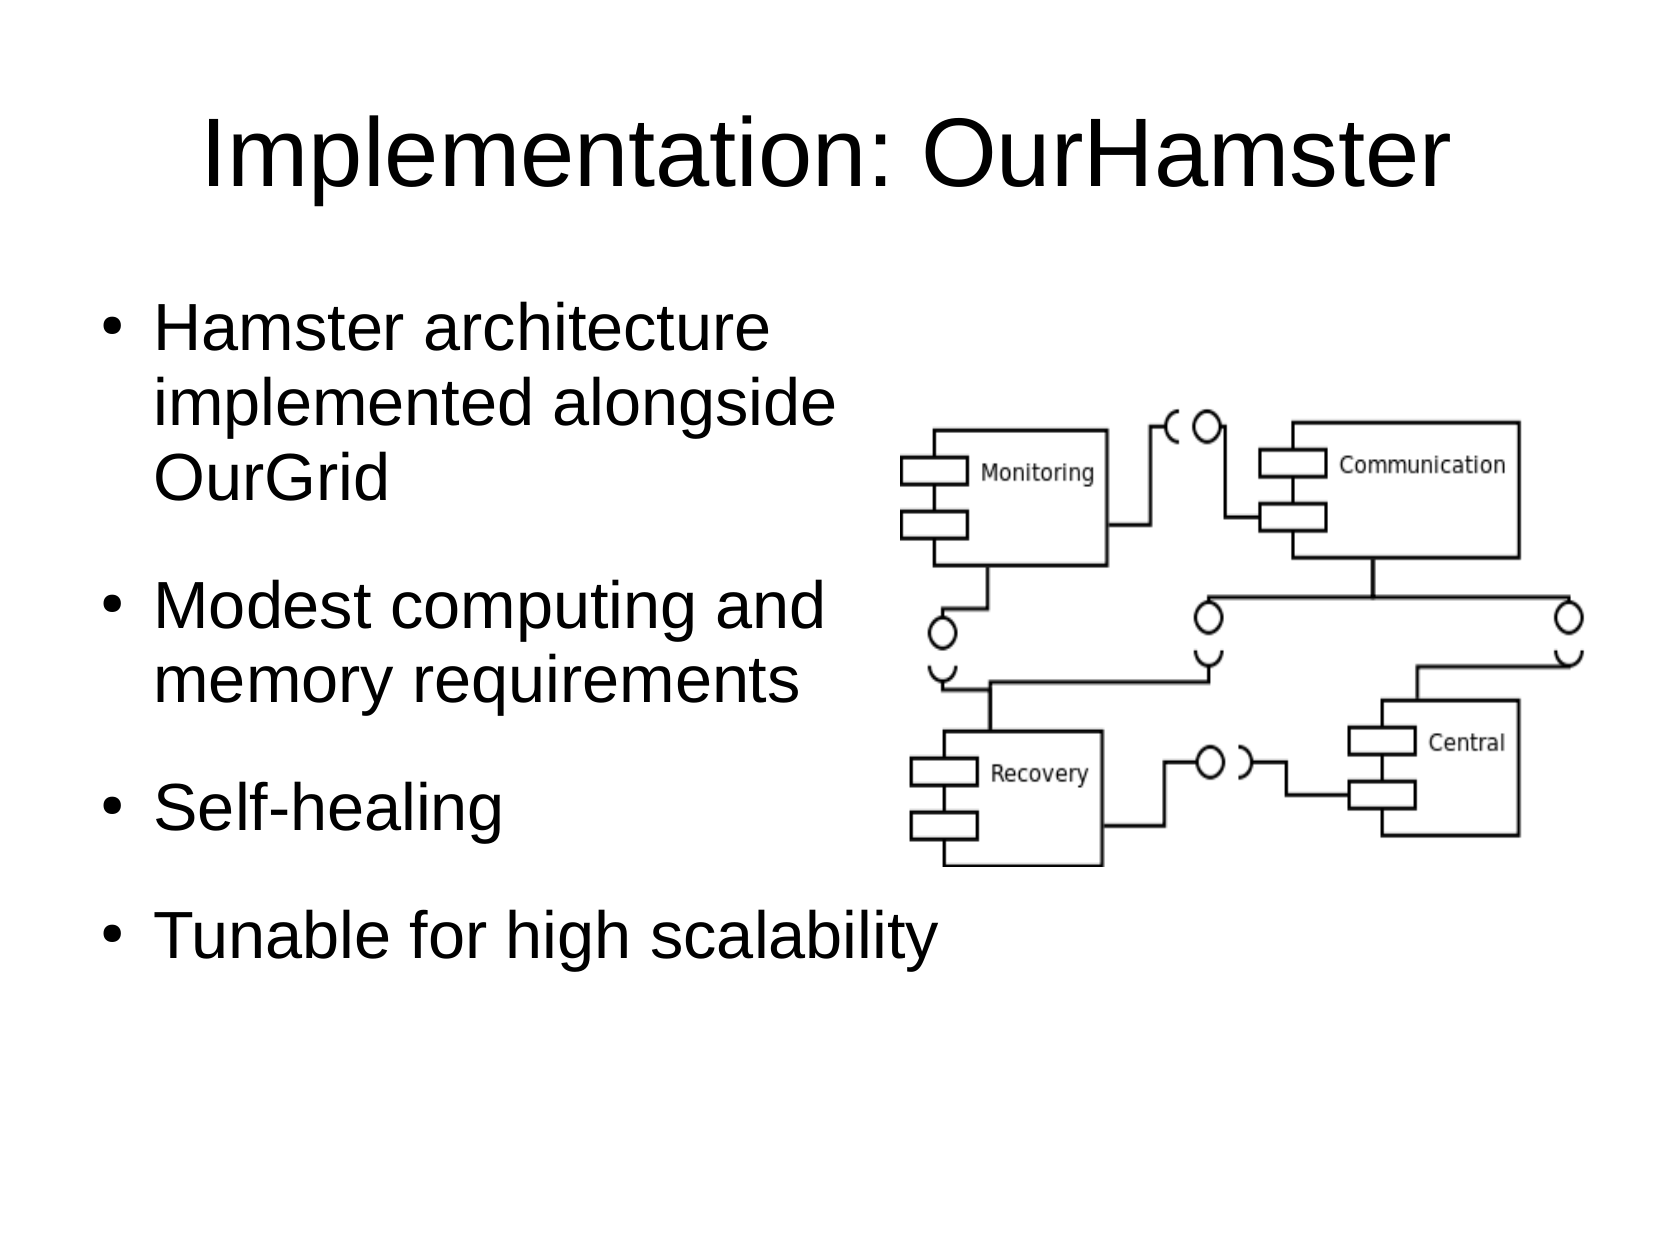

# Implementation: OurHamster
Hamster architecture implemented alongside OurGrid
Modest computing and memory requirements
Self-healing
Tunable for high scalability